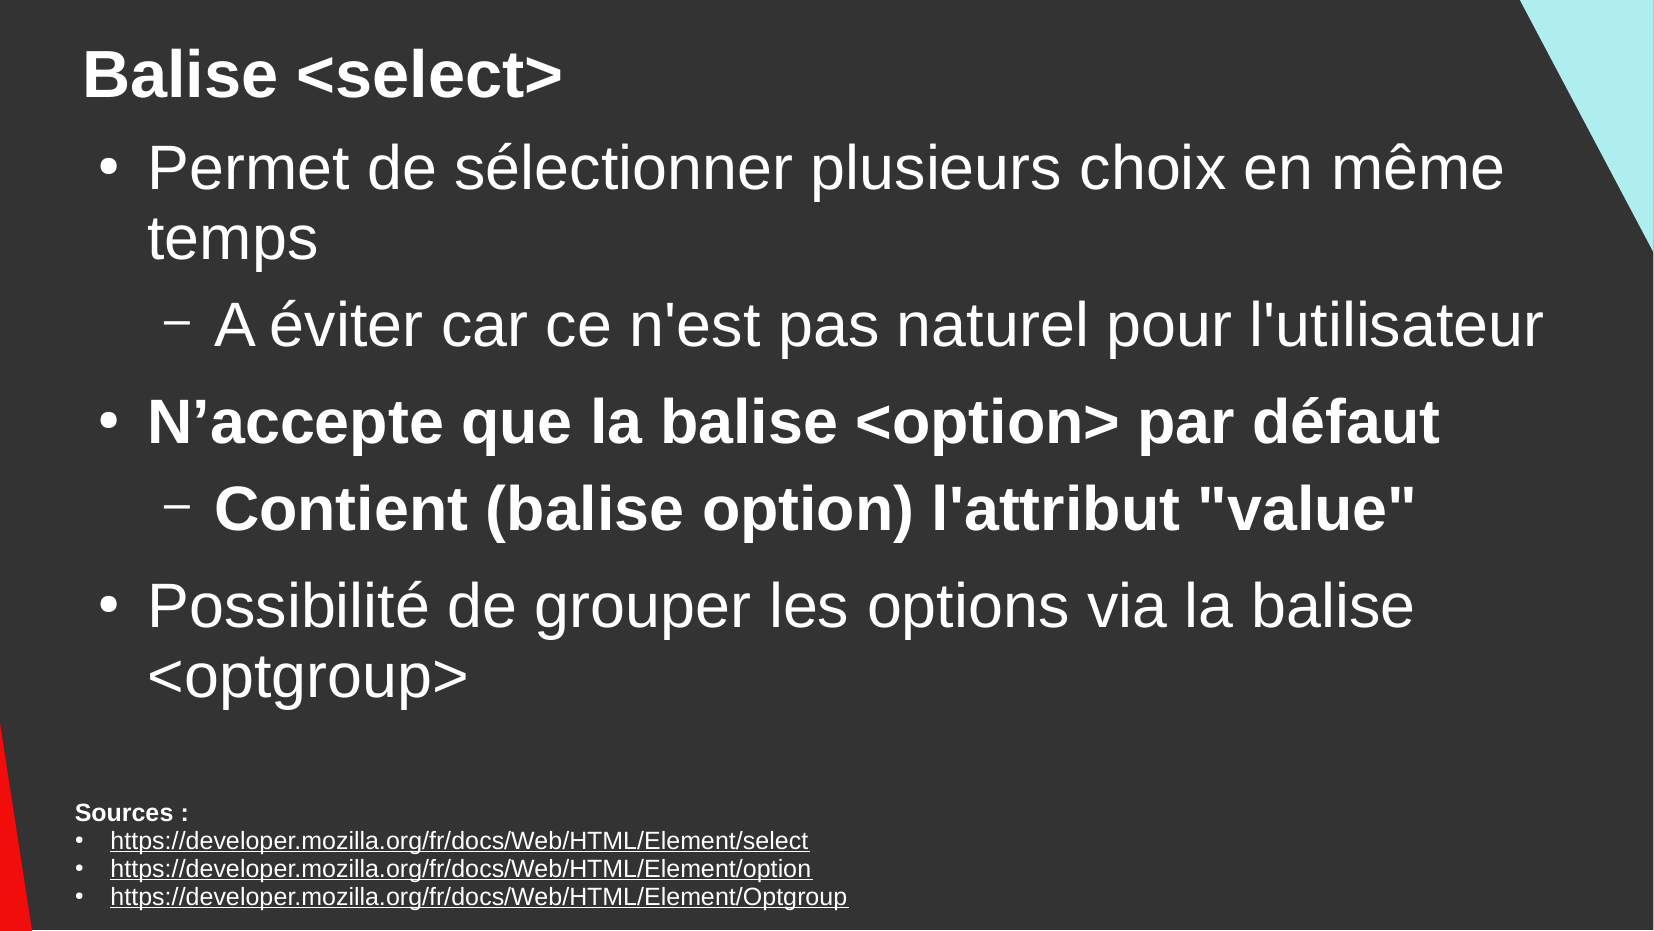

# Balise <select>
Permet de sélectionner plusieurs choix en même temps
A éviter car ce n'est pas naturel pour l'utilisateur
N’accepte que la balise <option> par défaut
Contient (balise option) l'attribut "value"
Possibilité de grouper les options via la balise <optgroup>
Sources :
https://developer.mozilla.org/fr/docs/Web/HTML/Element/select
https://developer.mozilla.org/fr/docs/Web/HTML/Element/option
https://developer.mozilla.org/fr/docs/Web/HTML/Element/Optgroup